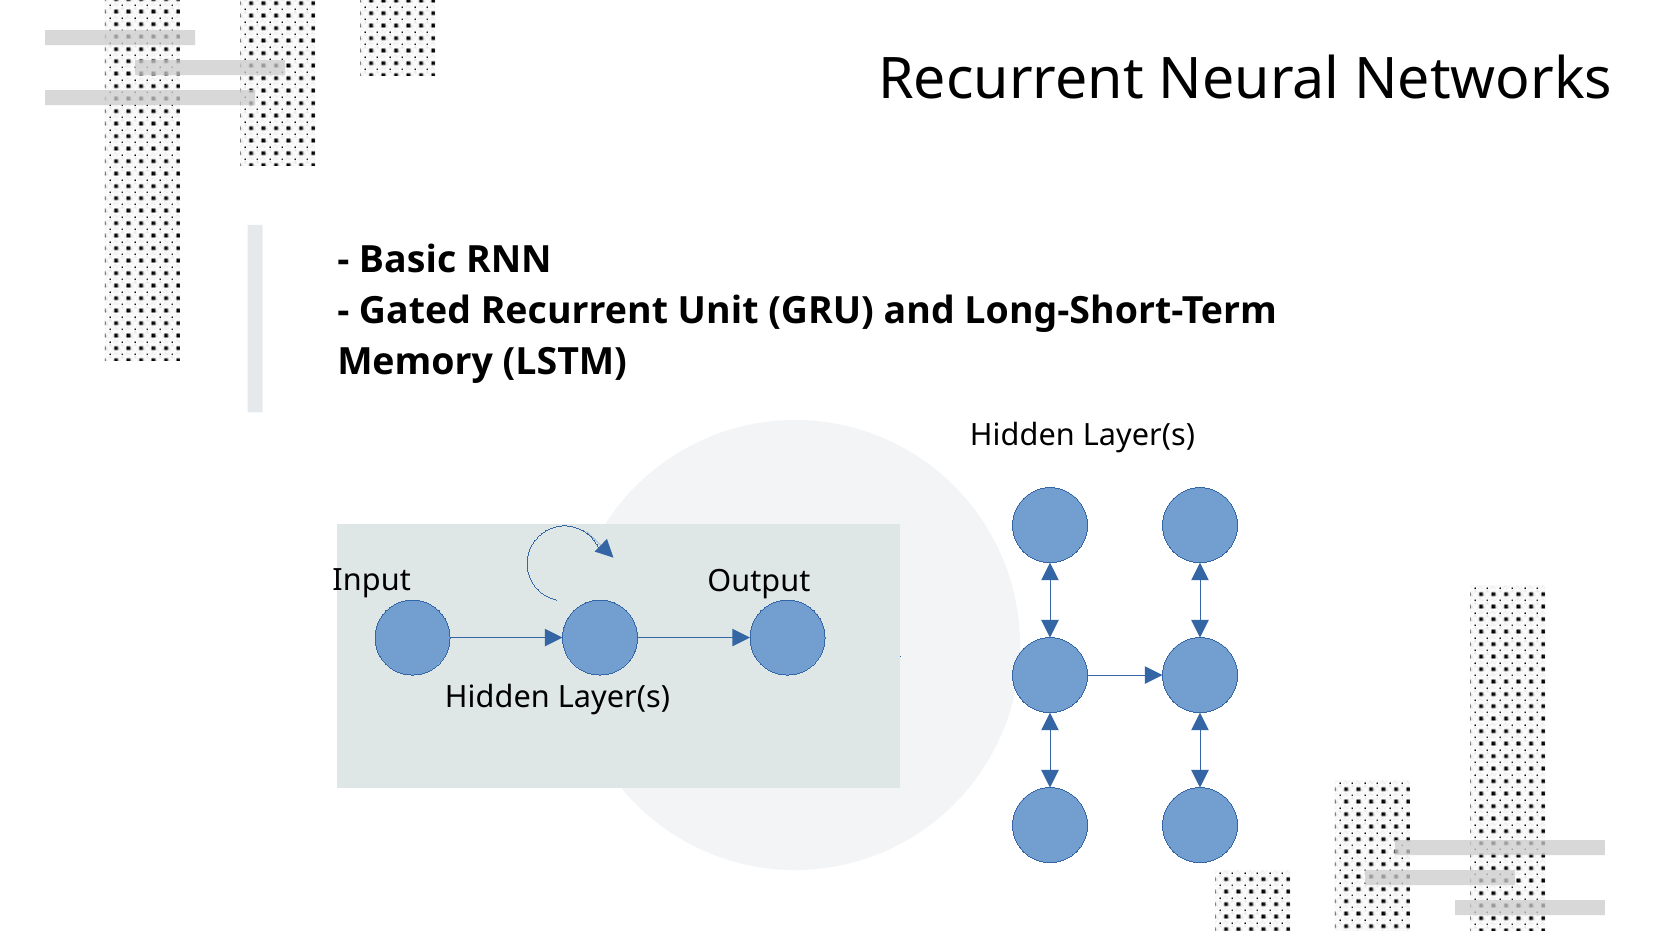

# Recurrent Neural Networks
- Basic RNN
- Gated Recurrent Unit (GRU) and Long-Short-Term Memory (LSTM)
Hidden Layer(s)
Input
Output
Hidden Layer(s)